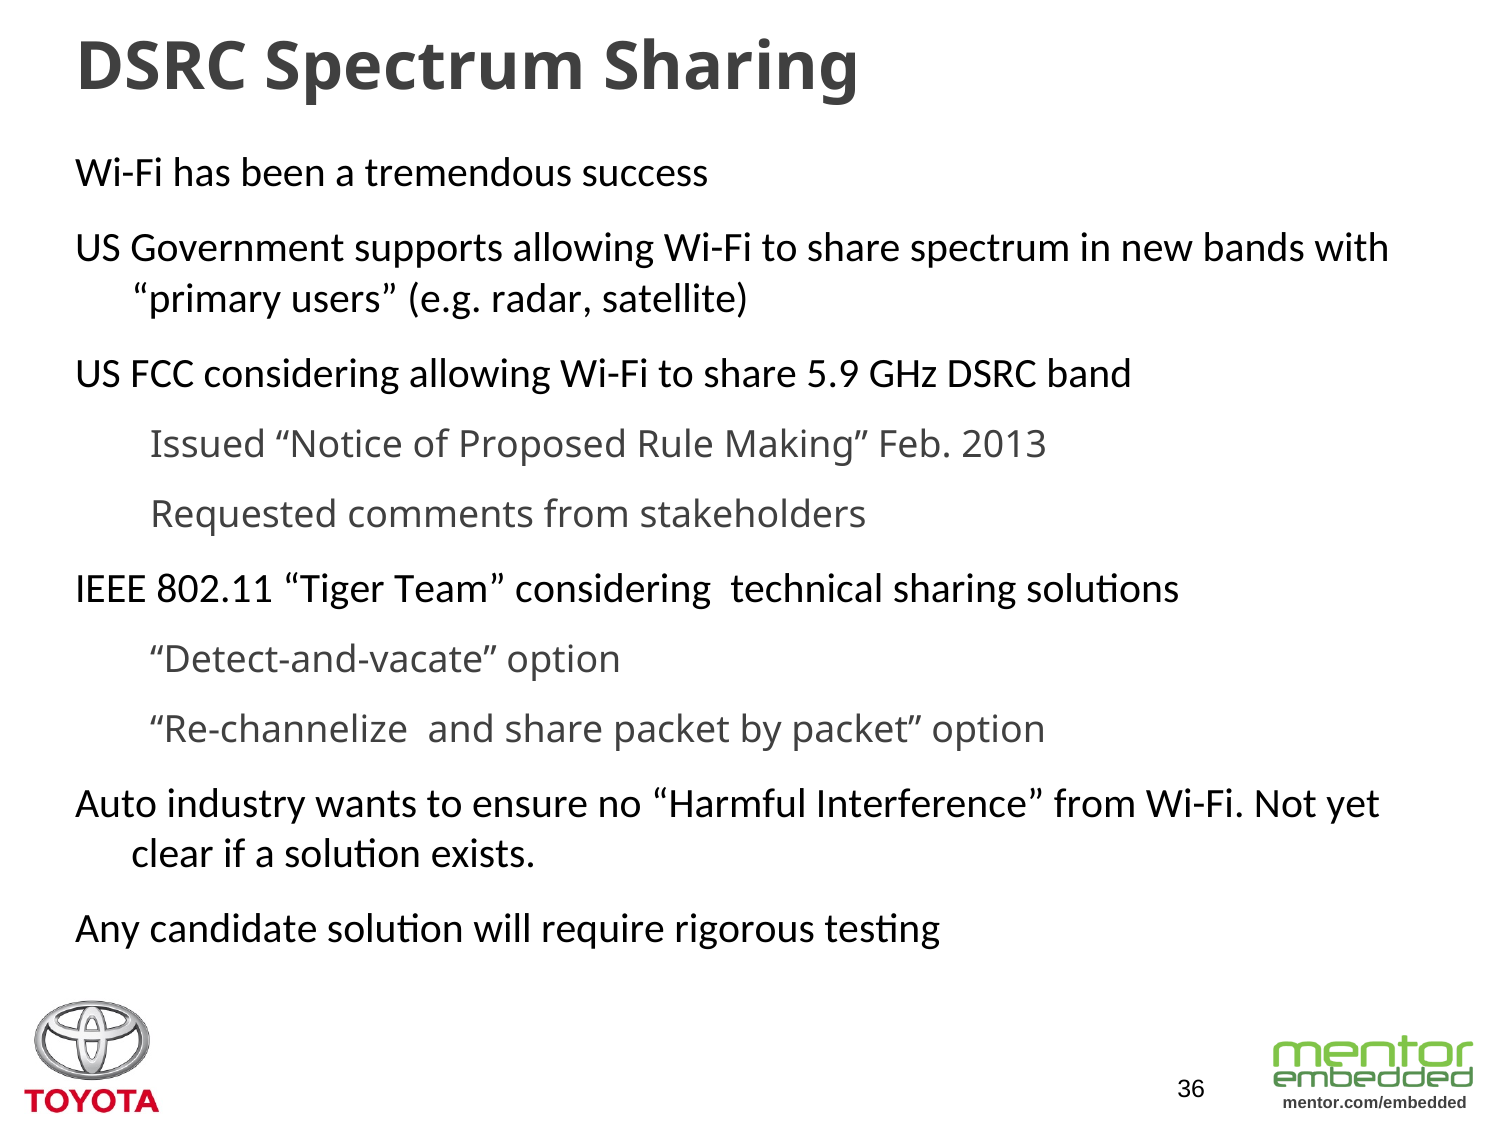

# DSRC Spectrum Sharing
Wi-Fi has been a tremendous success
US Government supports allowing Wi-Fi to share spectrum in new bands with “primary users” (e.g. radar, satellite)
US FCC considering allowing Wi-Fi to share 5.9 GHz DSRC band
Issued “Notice of Proposed Rule Making” Feb. 2013
Requested comments from stakeholders
IEEE 802.11 “Tiger Team” considering technical sharing solutions
“Detect-and-vacate” option
“Re-channelize and share packet by packet” option
Auto industry wants to ensure no “Harmful Interference” from Wi-Fi. Not yet clear if a solution exists.
Any candidate solution will require rigorous testing